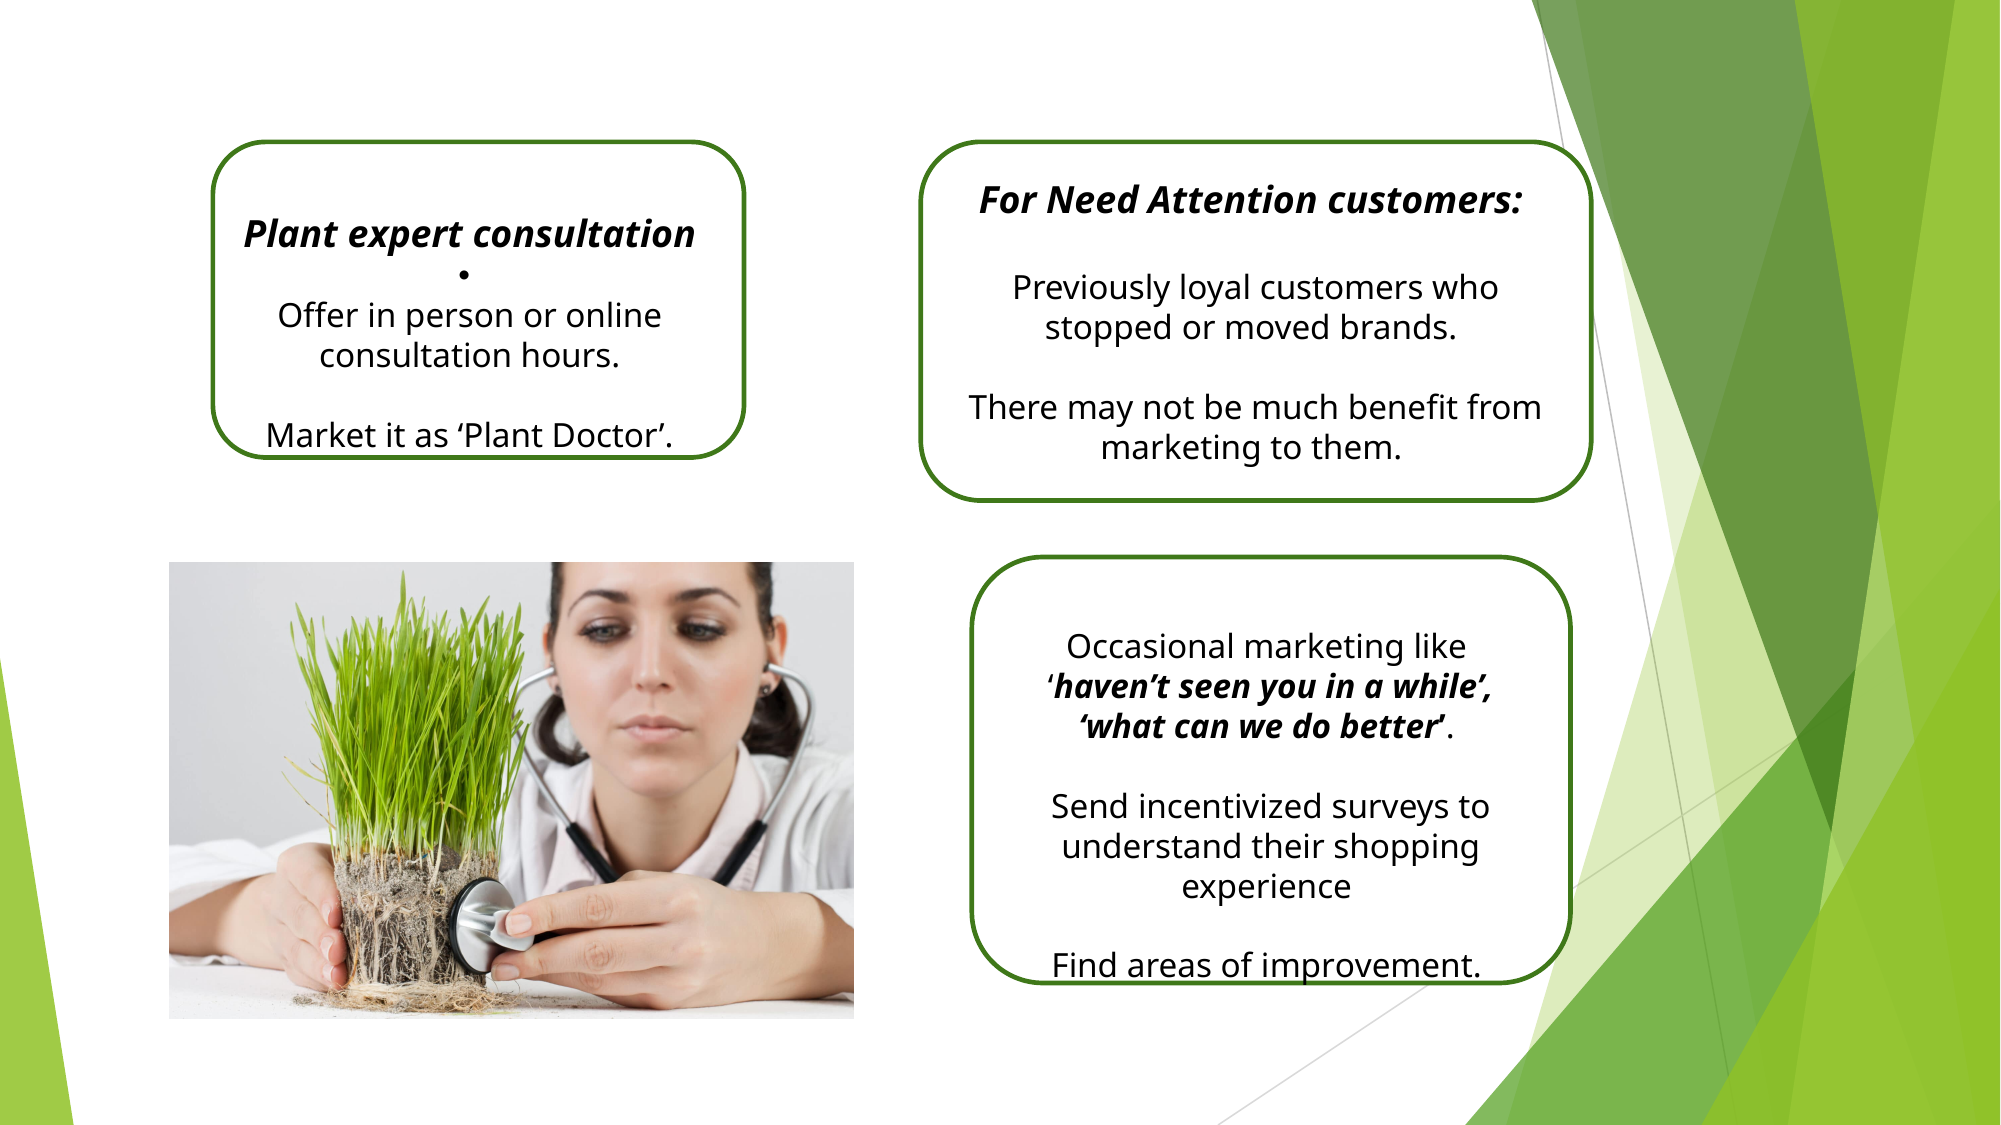

Plant expert consultation
Offer in person or online consultation hours.
Market it as ‘Plant Doctor’.
For Need Attention customers:
Previously loyal customers who stopped or moved brands.
There may not be much benefit from marketing to them.
Occasional marketing like
‘haven’t seen you in a while’, ‘what can we do better’.
Send incentivized surveys to understand their shopping experience
Find areas of improvement.